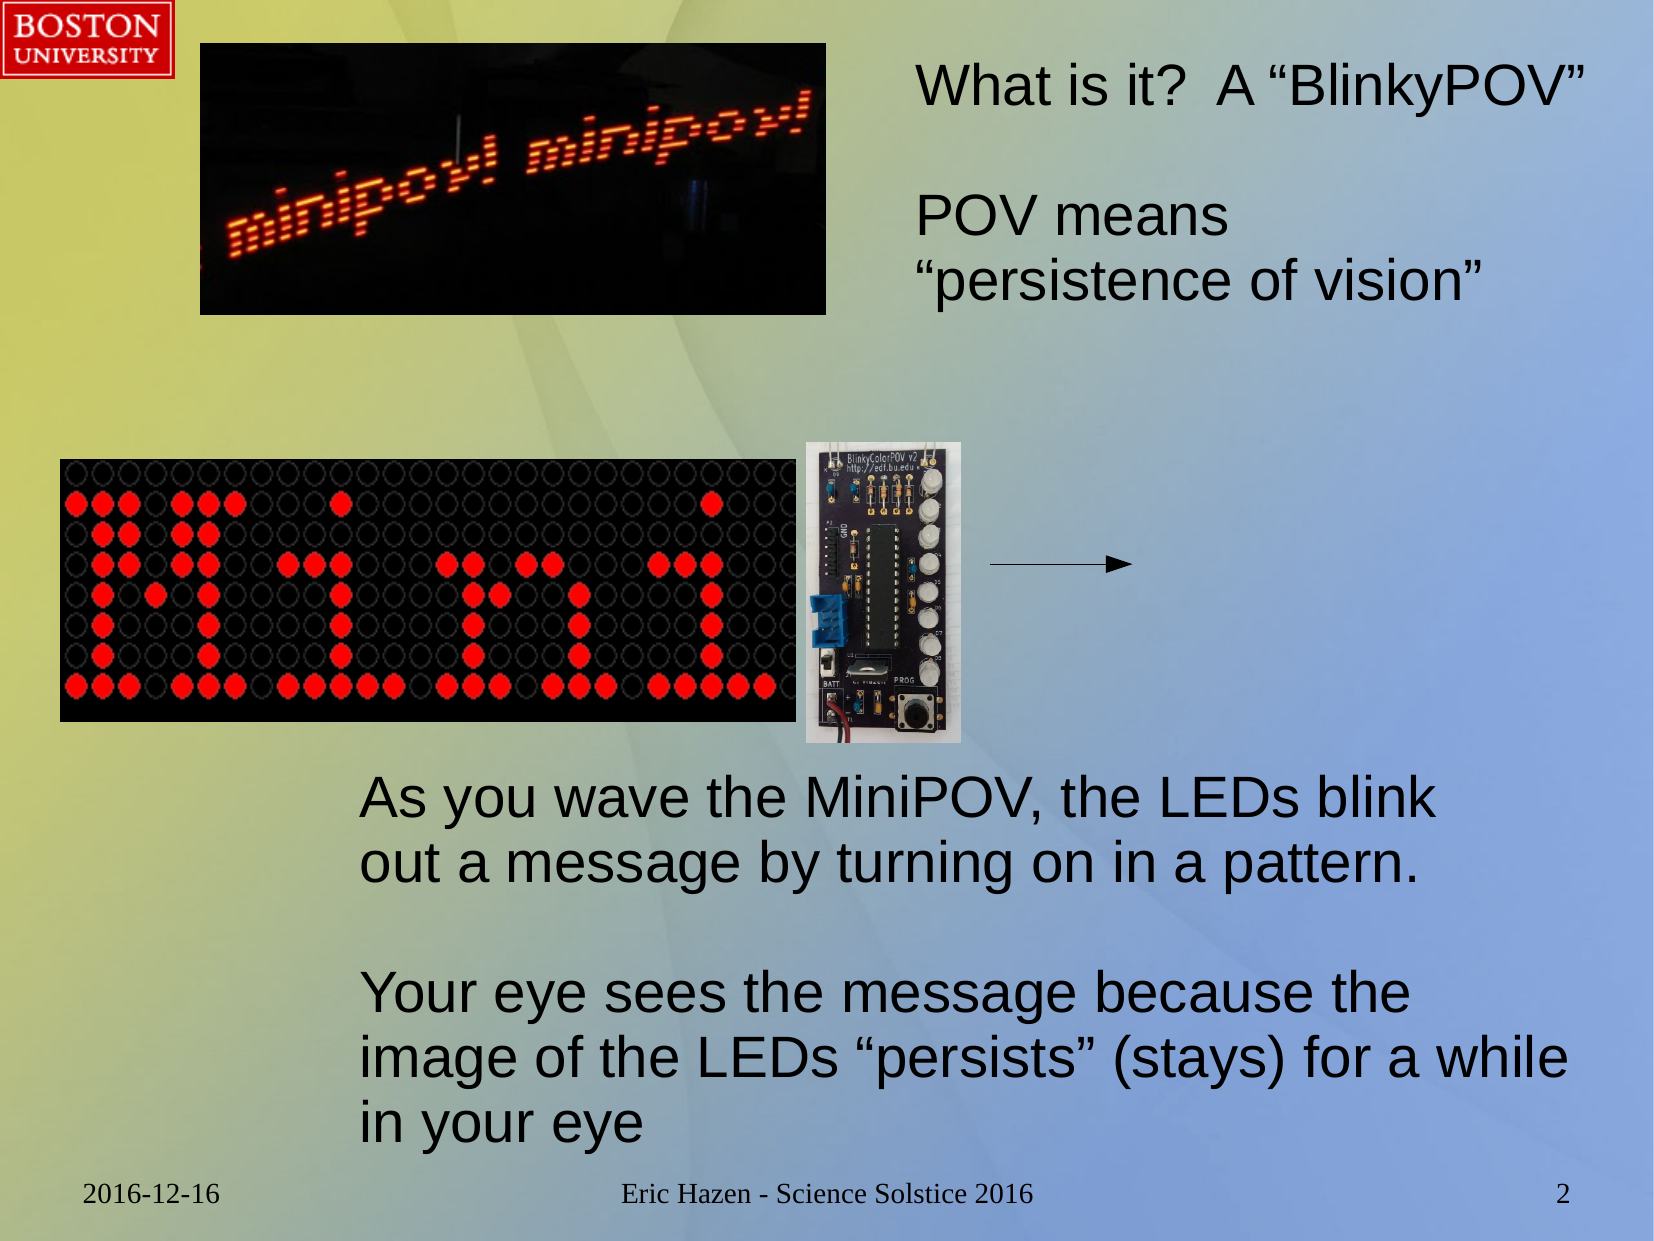

What is it? A “BlinkyPOV”
POV means
“persistence of vision”
As you wave the MiniPOV, the LEDs blink
out a message by turning on in a pattern.
Your eye sees the message because the
image of the LEDs “persists” (stays) for a while
in your eye
2016-12-16
Eric Hazen - Science Solstice 2016
2